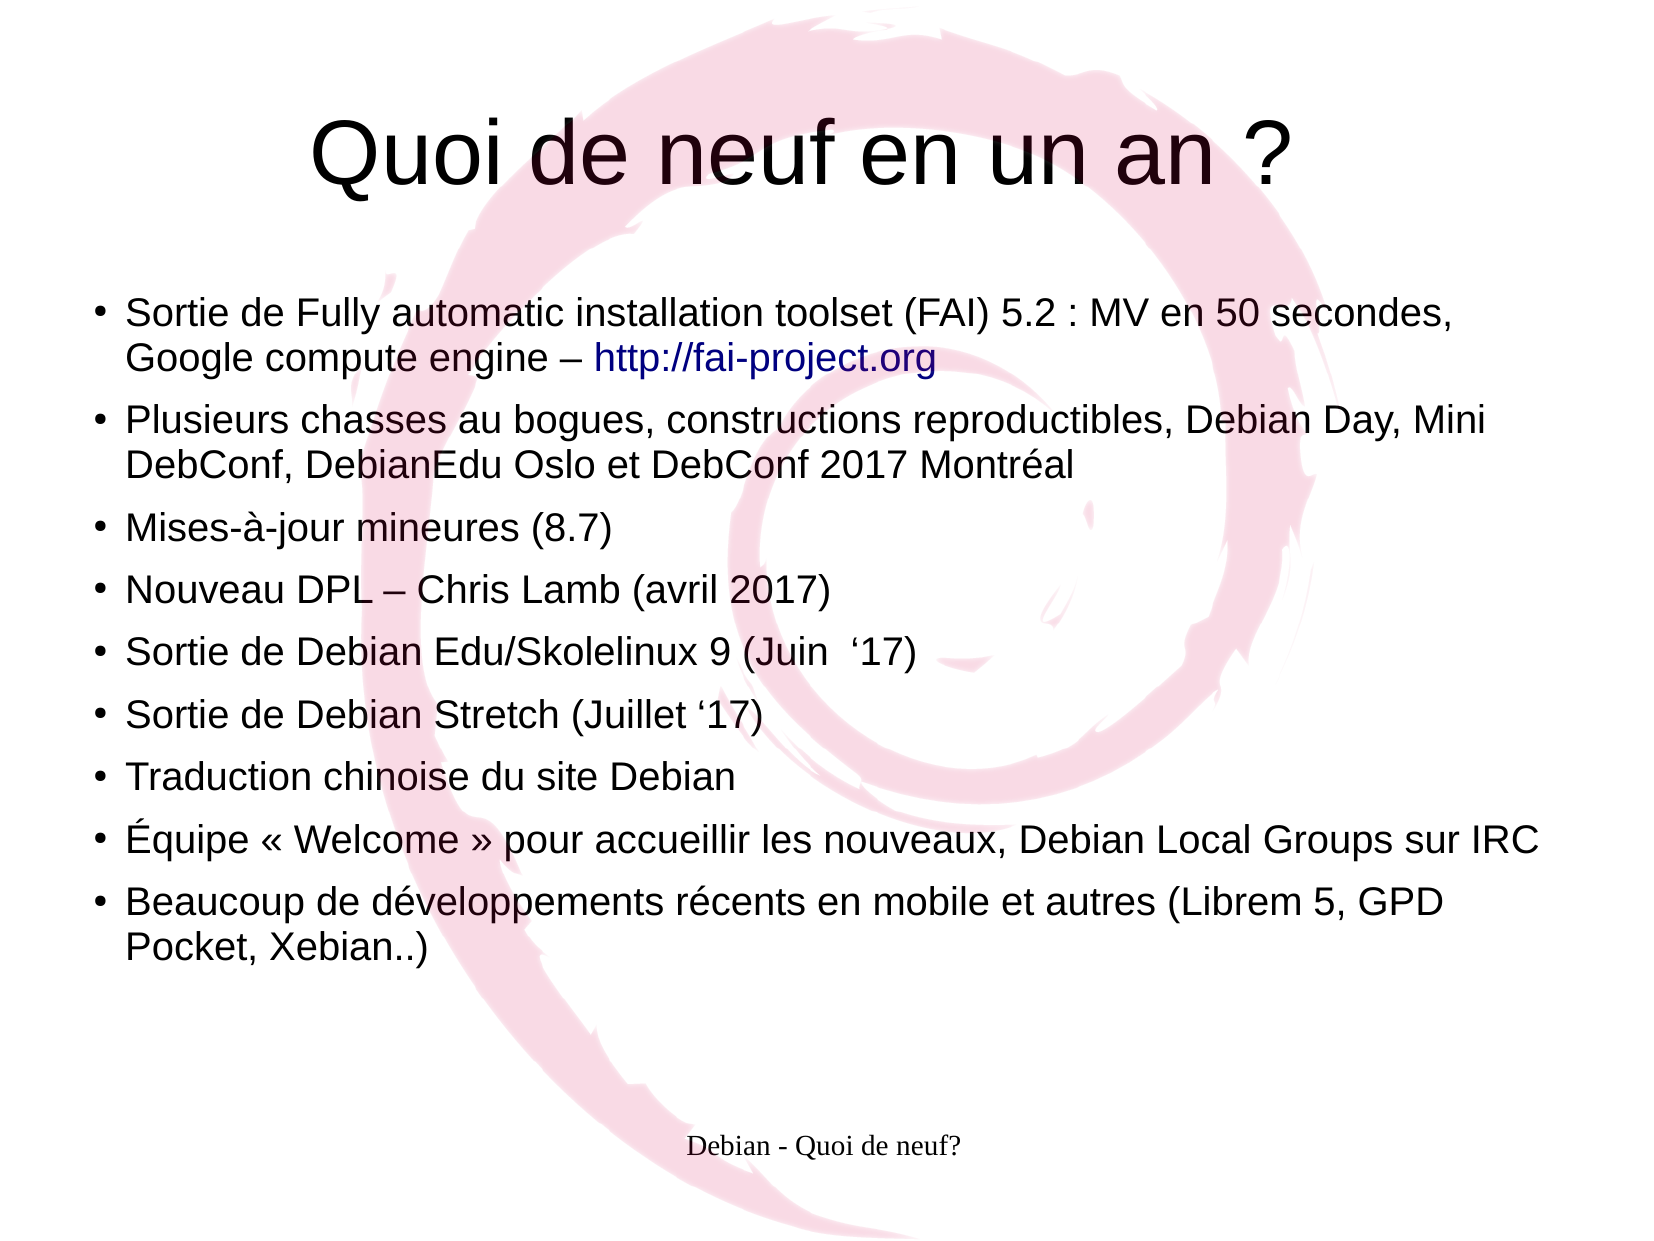

# Quoi de neuf en un an ?
Sortie de Fully automatic installation toolset (FAI) 5.2 : MV en 50 secondes, Google compute engine – http://fai-project.org
Plusieurs chasses au bogues, constructions reproductibles, Debian Day, Mini DebConf, DebianEdu Oslo et DebConf 2017 Montréal
Mises-à-jour mineures (8.7)
Nouveau DPL – Chris Lamb (avril 2017)
Sortie de Debian Edu/Skolelinux 9 (Juin ‘17)
Sortie de Debian Stretch (Juillet ‘17)
Traduction chinoise du site Debian
Équipe « Welcome » pour accueillir les nouveaux, Debian Local Groups sur IRC
Beaucoup de développements récents en mobile et autres (Librem 5, GPD Pocket, Xebian..)
Debian - Quoi de neuf?